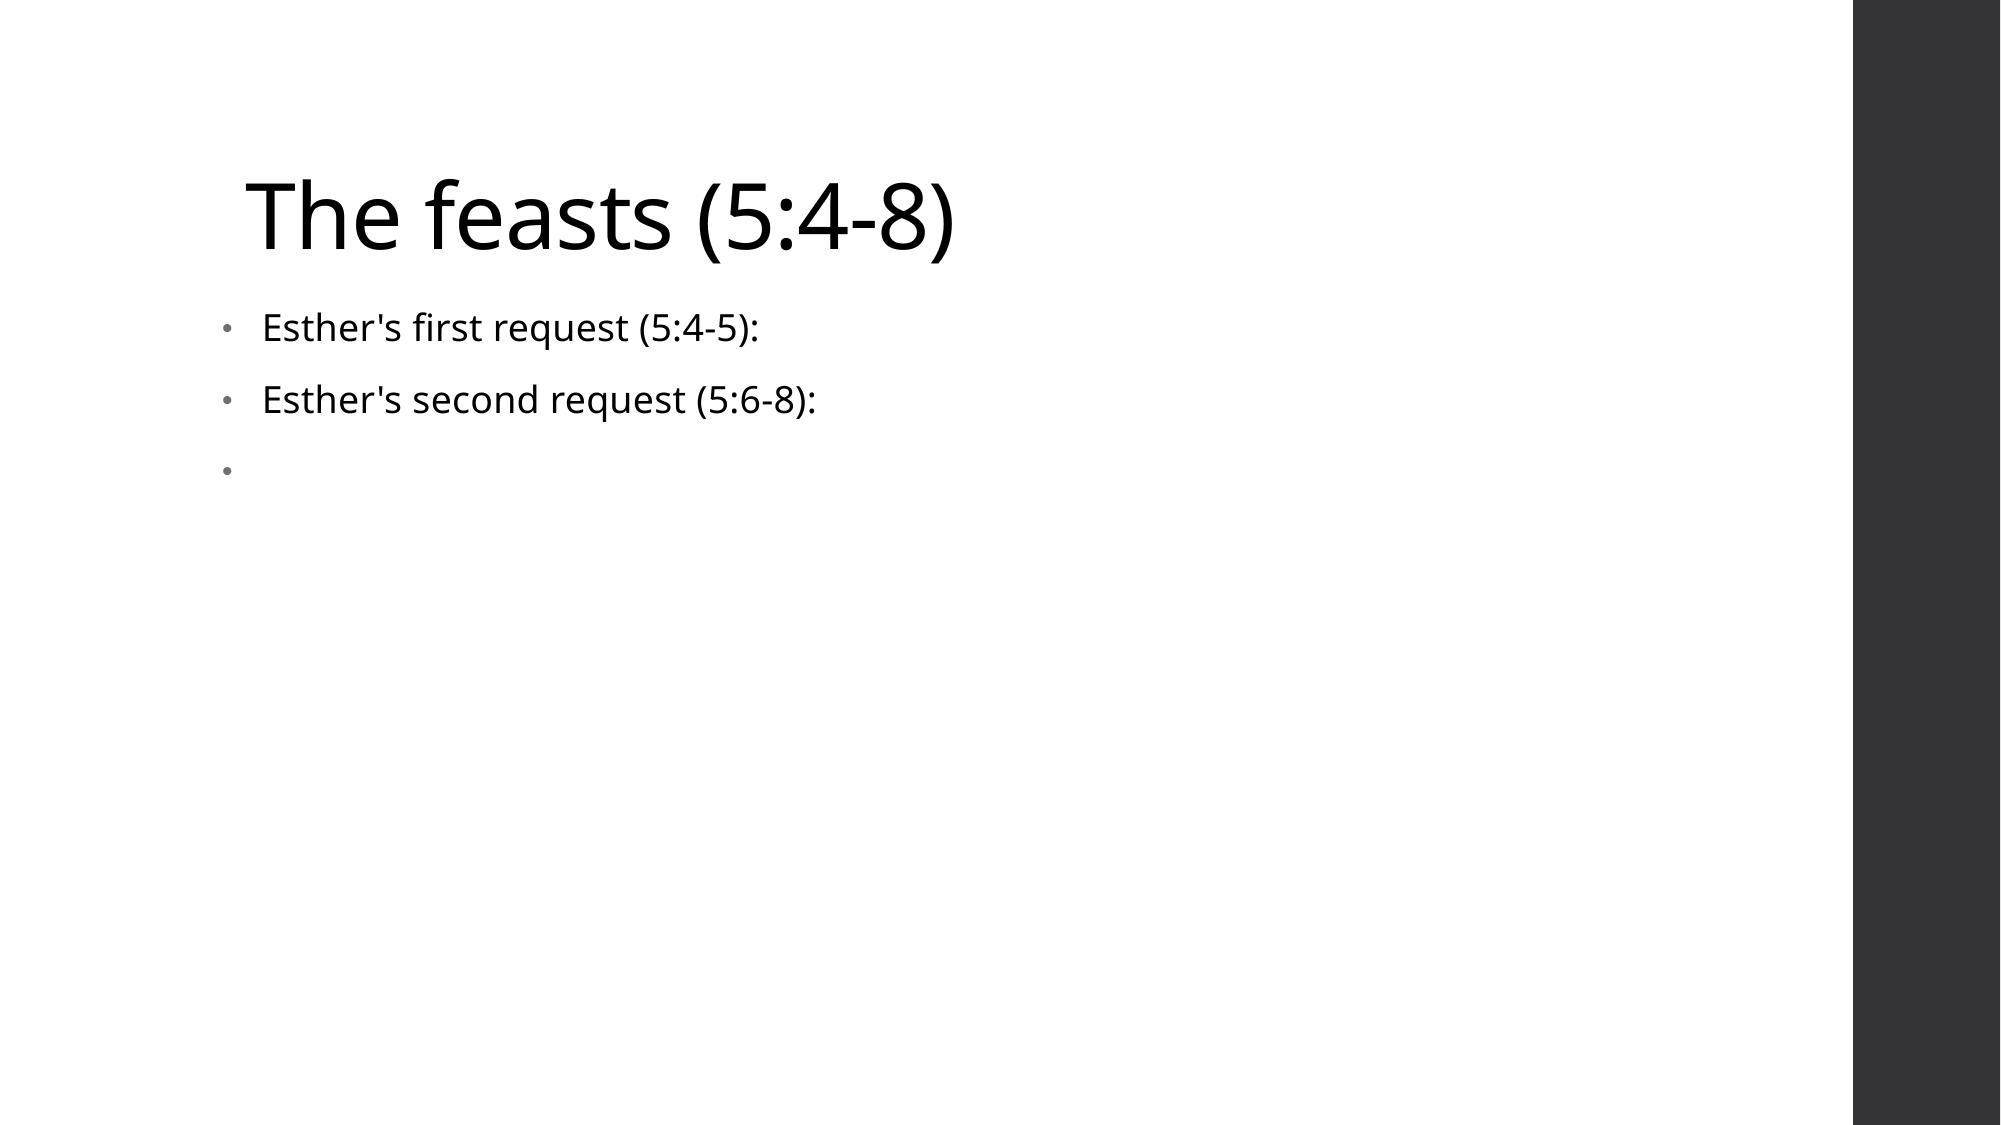

# The feasts (5:4-8)
 Esther's first request (5:4-5):
 Esther's second request (5:6-8):